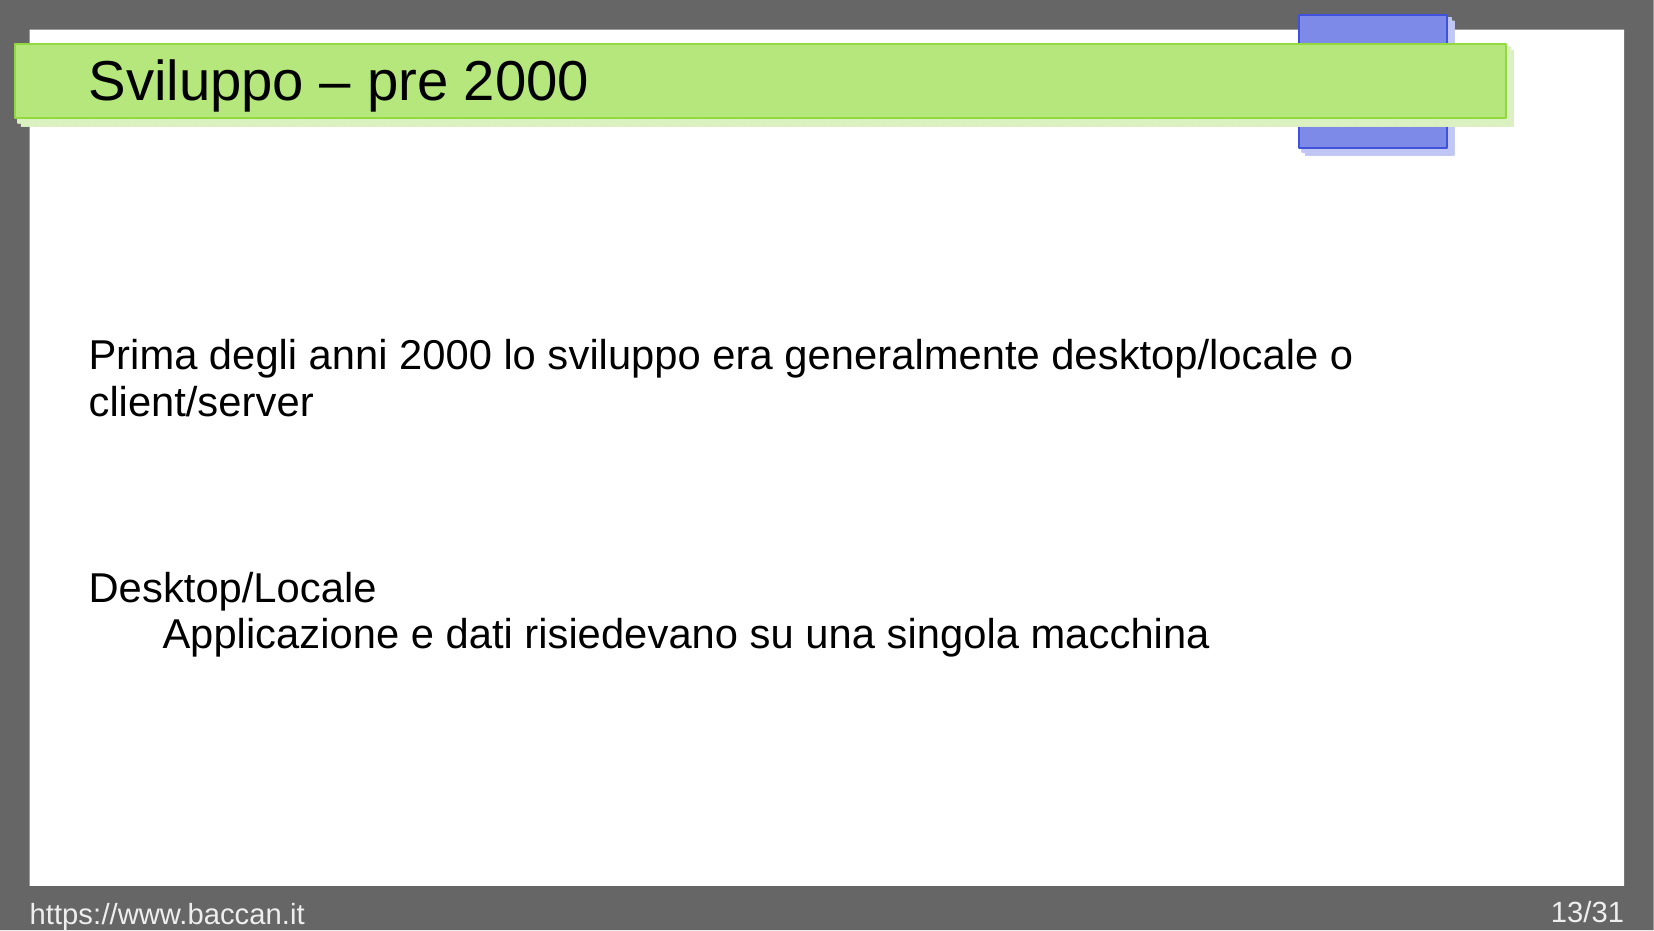

# Sviluppo – pre 2000
Prima degli anni 2000 lo sviluppo era generalmente desktop/locale o client/server
Desktop/Locale
	Applicazione e dati risiedevano su una singola macchina
13
https://www.baccan.it